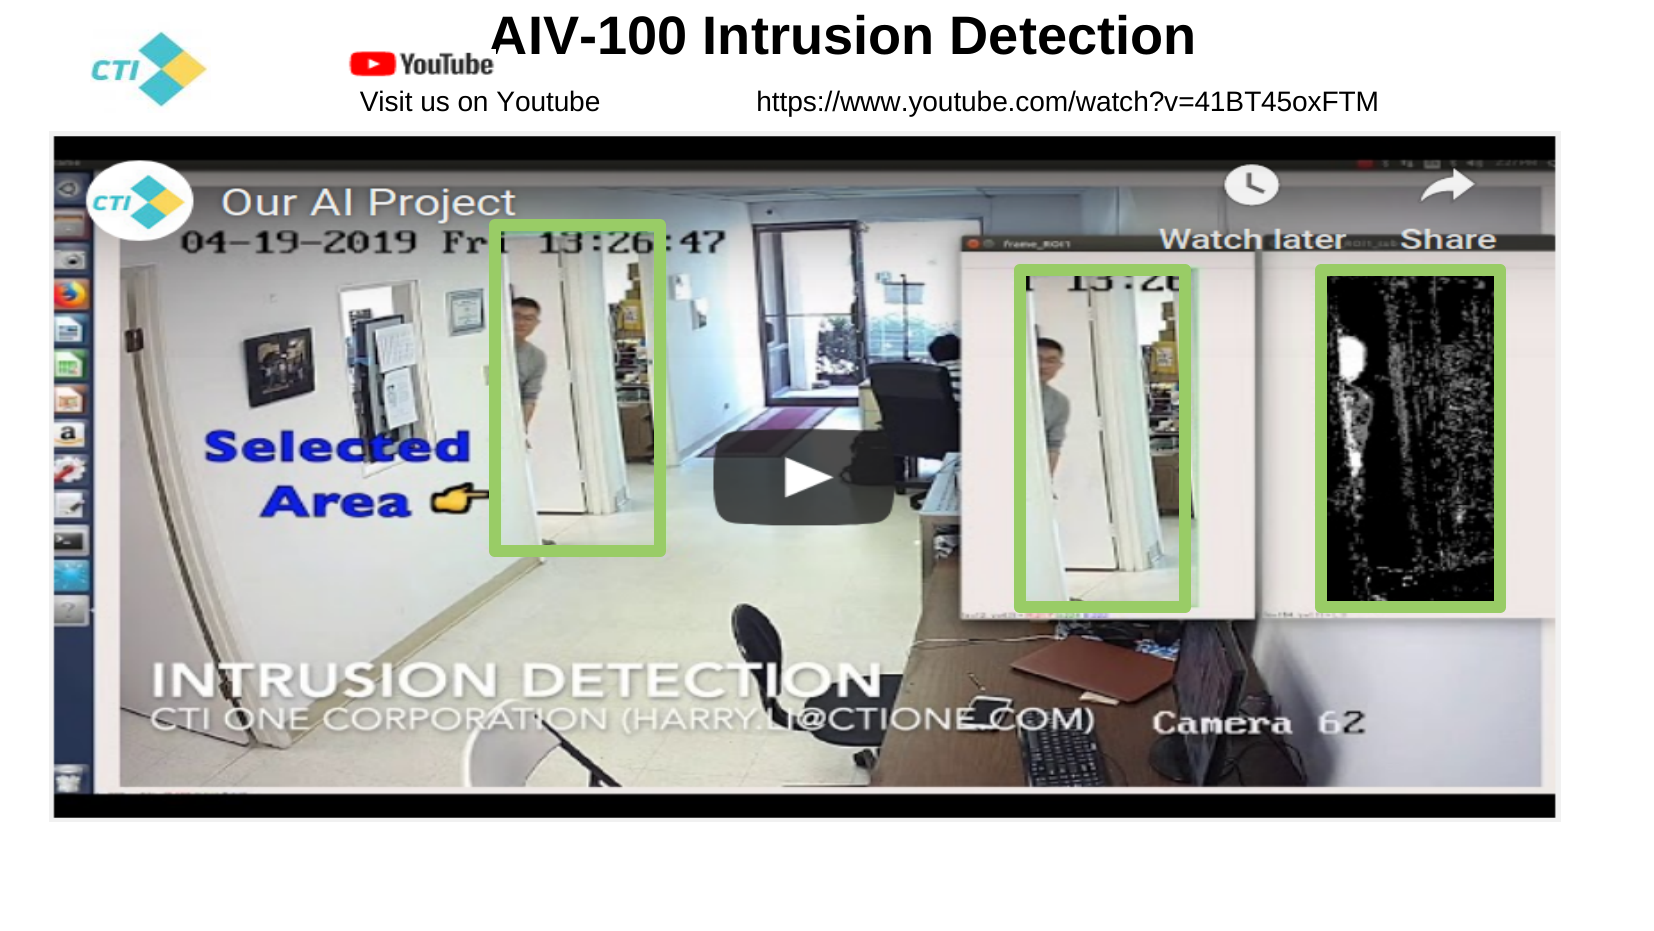

AIV-100 Intrusion Detection
https://www.youtube.com/watch?v=41BT45oxFTM
Visit us on Youtube